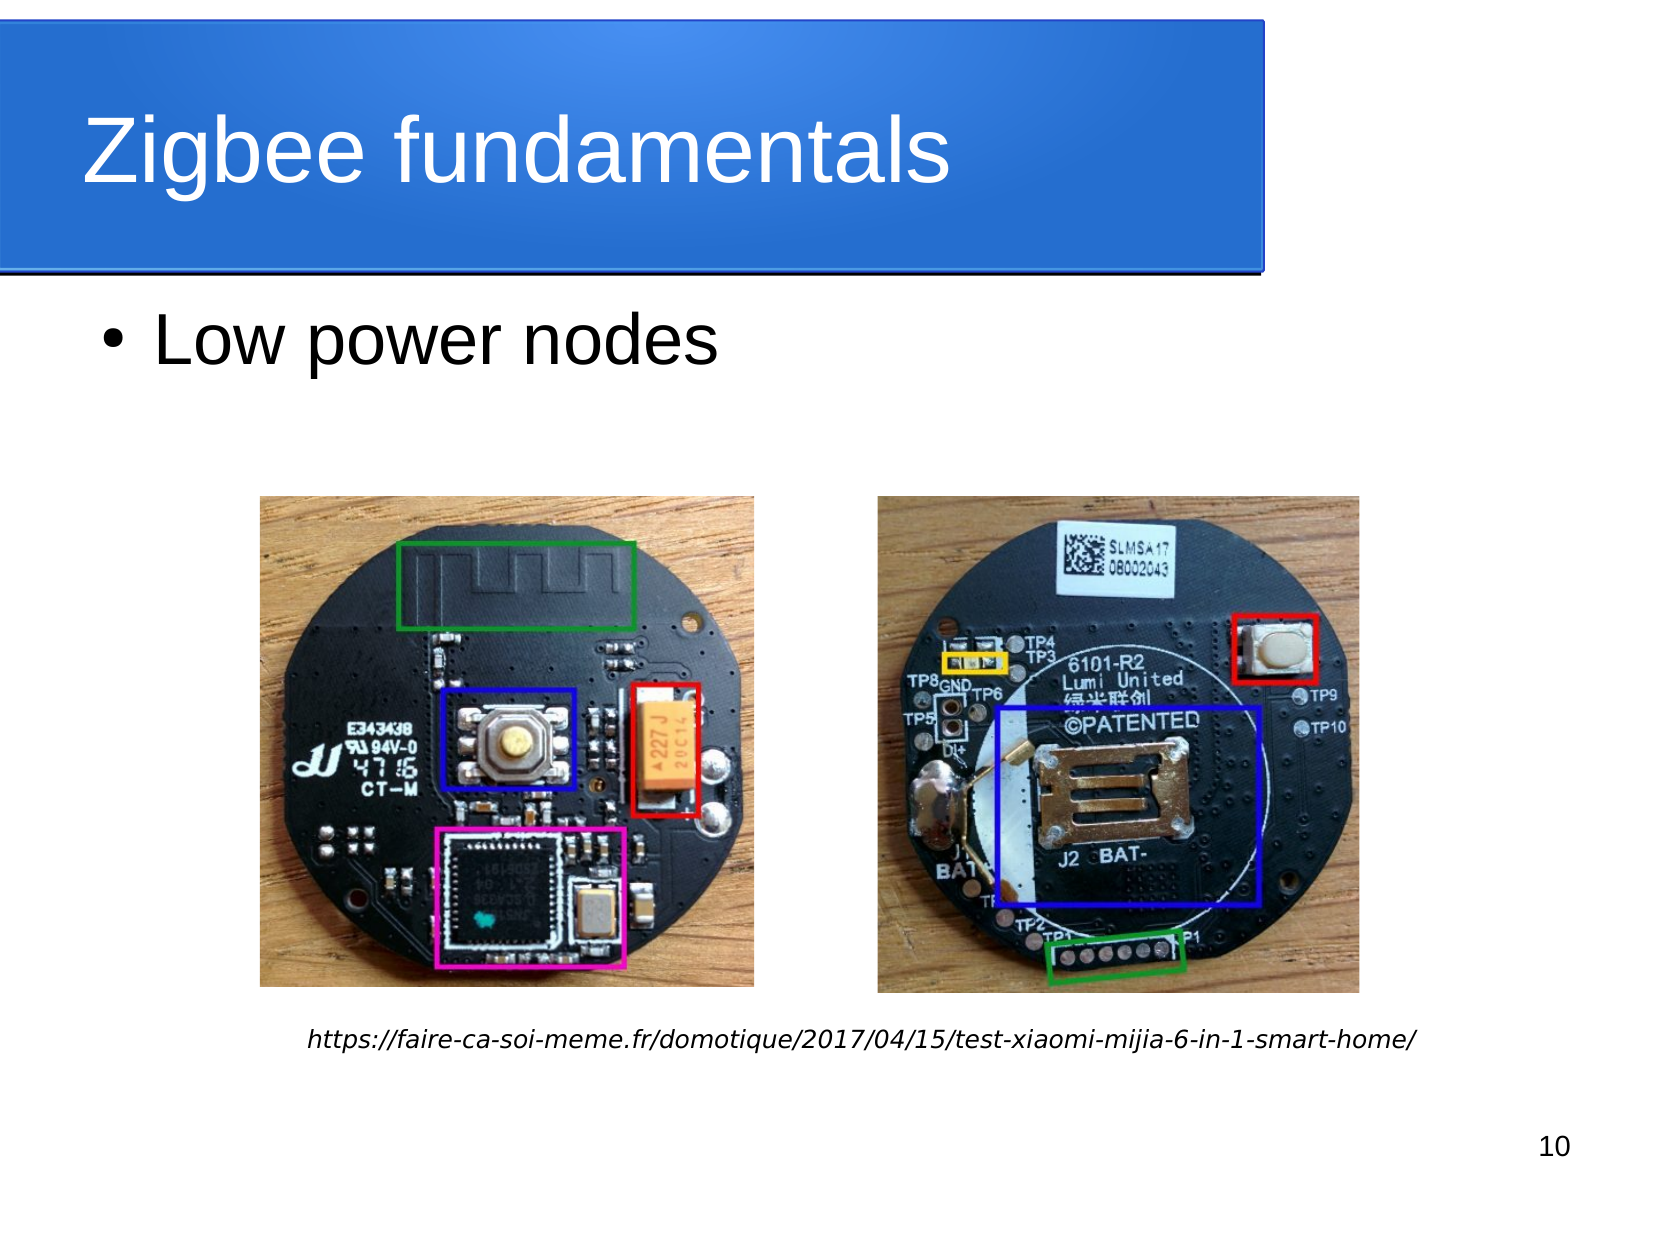

# Zigbee fundamentals
Low power nodes
https://faire-ca-soi-meme.fr/domotique/2017/04/15/test-xiaomi-mijia-6-in-1-smart-home/
10